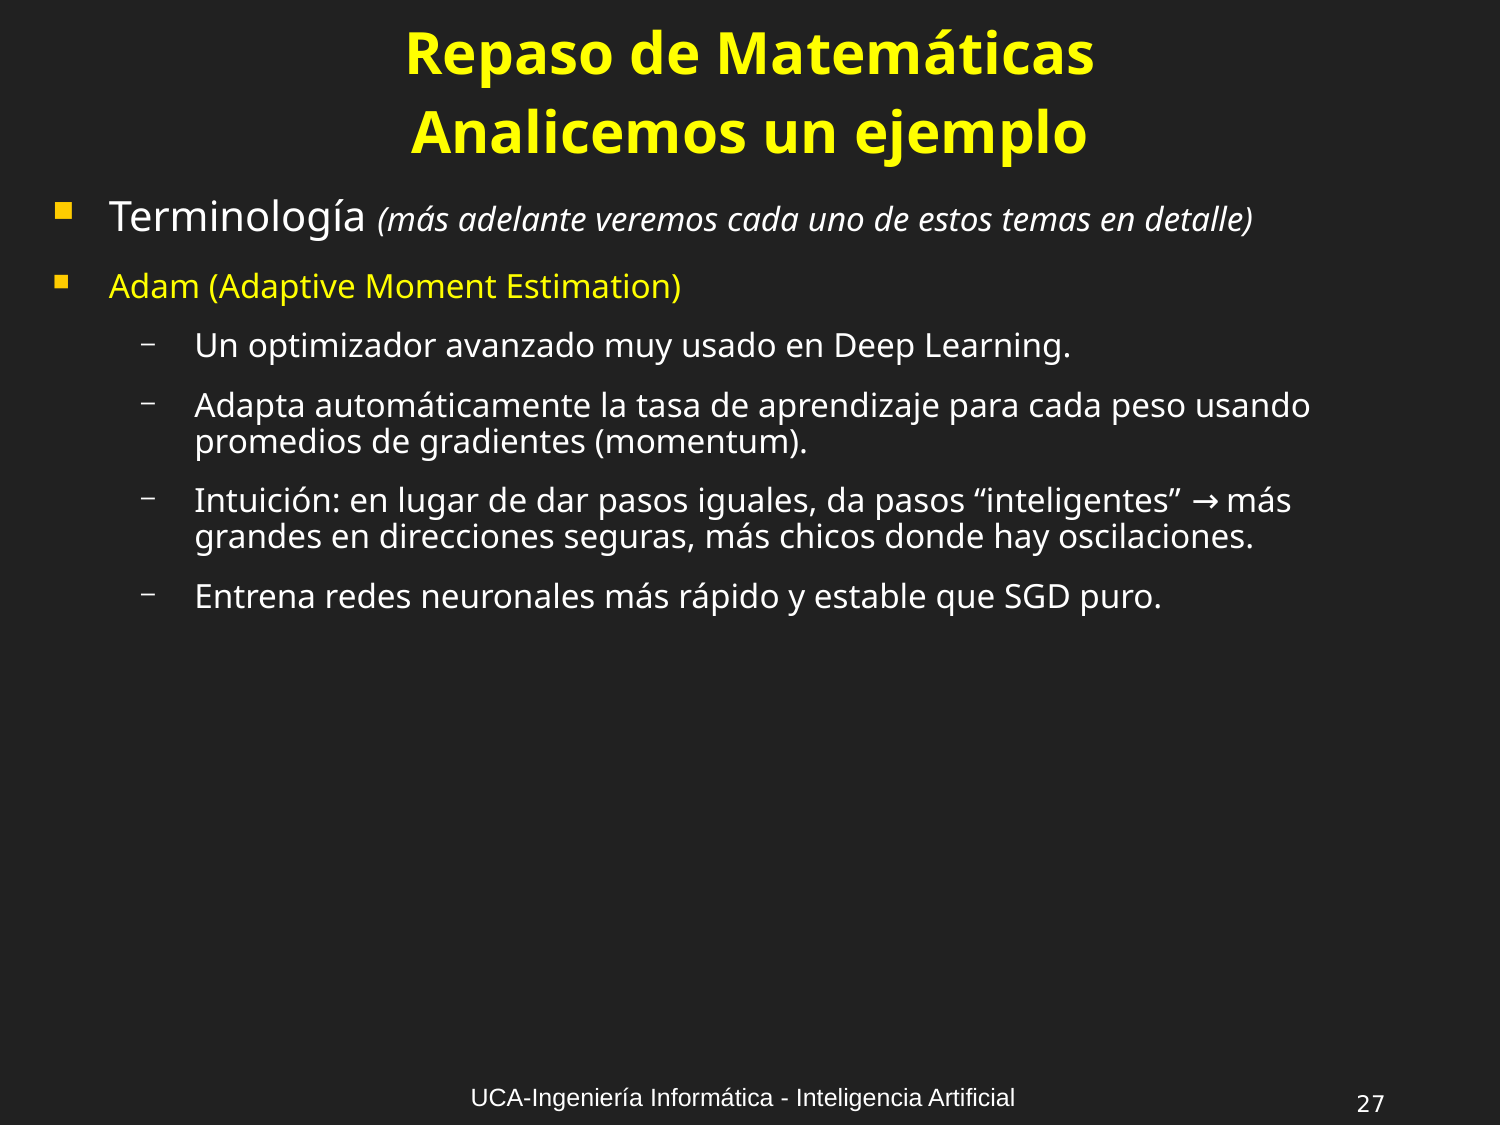

# Repaso de Matemáticas Analicemos un ejemplo
Terminología (más adelante veremos cada uno de estos temas en detalle)
Adam (Adaptive Moment Estimation)
Un optimizador avanzado muy usado en Deep Learning.
Adapta automáticamente la tasa de aprendizaje para cada peso usando promedios de gradientes (momentum).
Intuición: en lugar de dar pasos iguales, da pasos “inteligentes” → más grandes en direcciones seguras, más chicos donde hay oscilaciones.
Entrena redes neuronales más rápido y estable que SGD puro.